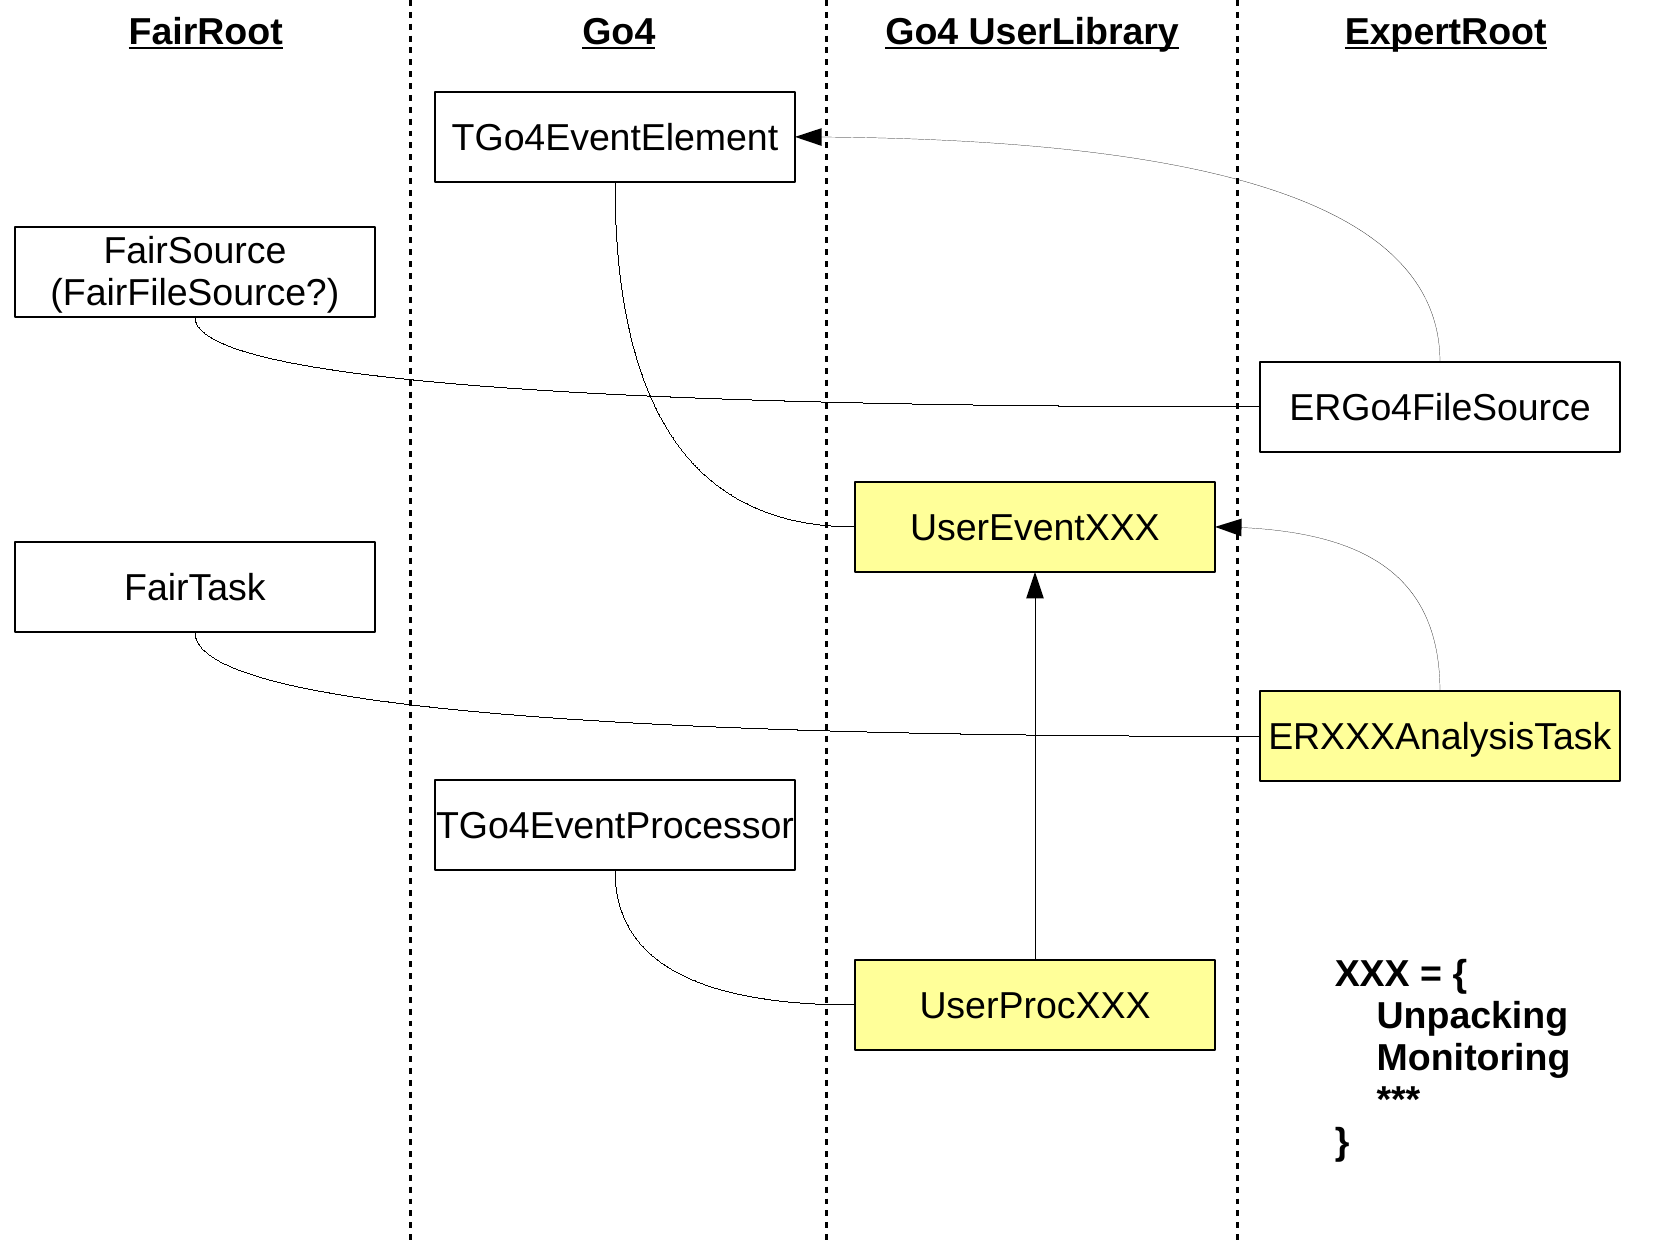

FairRoot
Go4
Go4 UserLibrary
ExpertRoot
TGo4EventElement
FairSource
(FairFileSource?)
ERGo4FileSource
UserEventXXX
FairTask
ERXXXAnalysisTask
TGo4EventProcessor
XXX = {
 Unpacking
 Monitoring
 ***
}
UserProcXXX